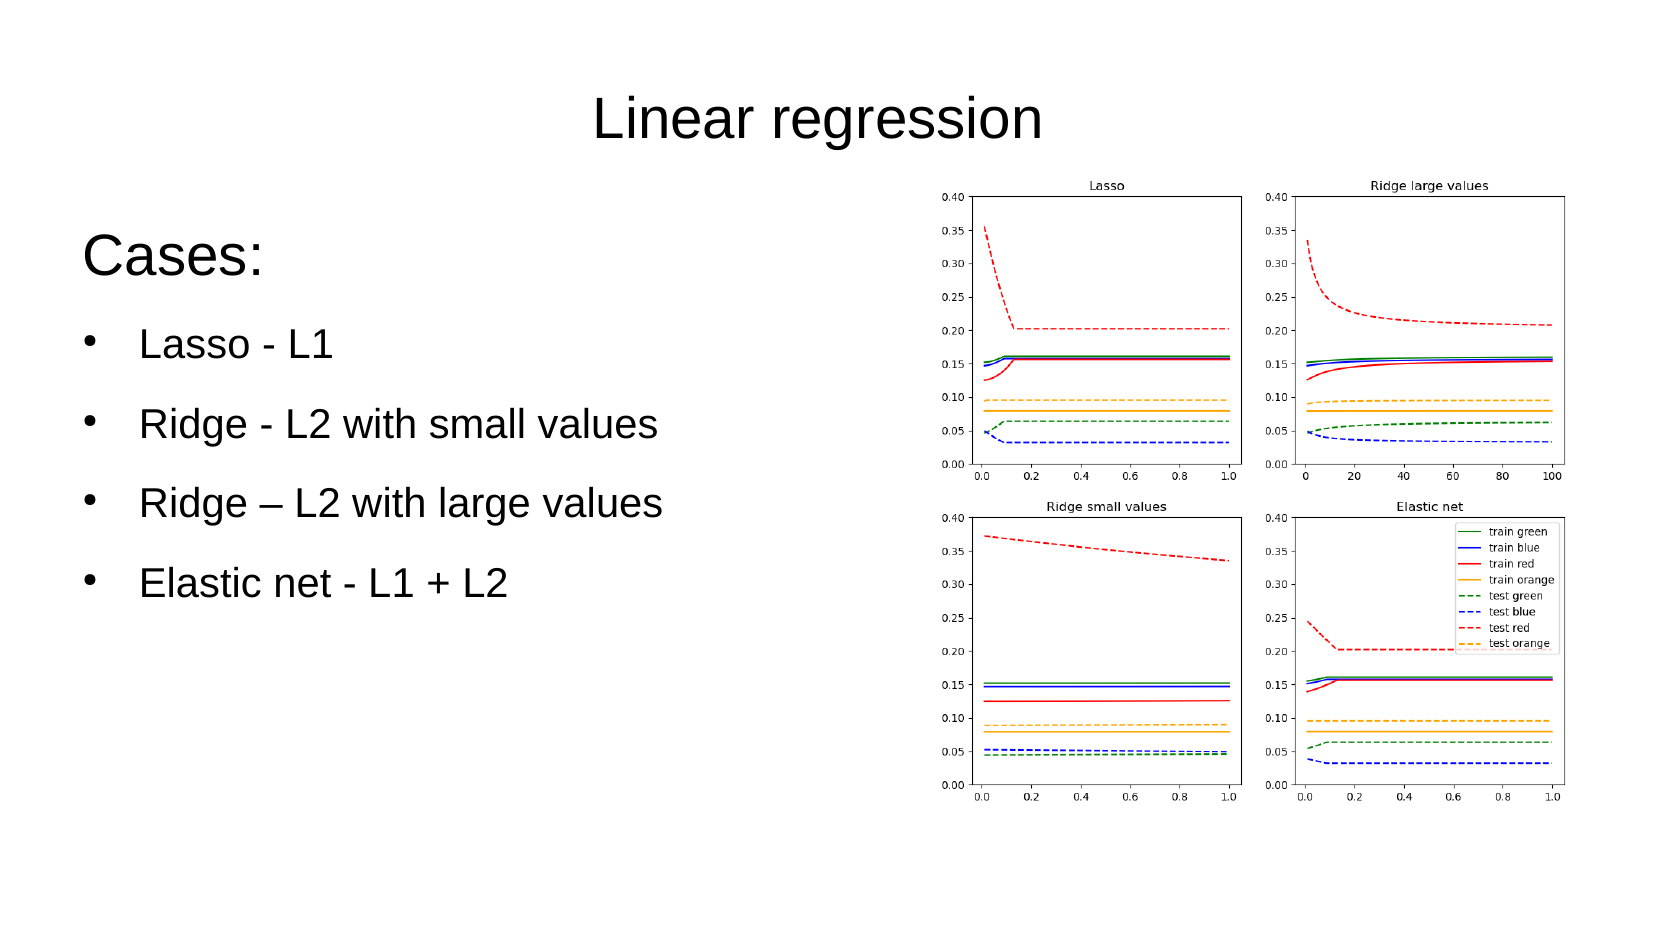

# Linear regression
Cases:
Lasso - L1
Ridge - L2 with small values
Ridge – L2 with large values
Elastic net - L1 + L2